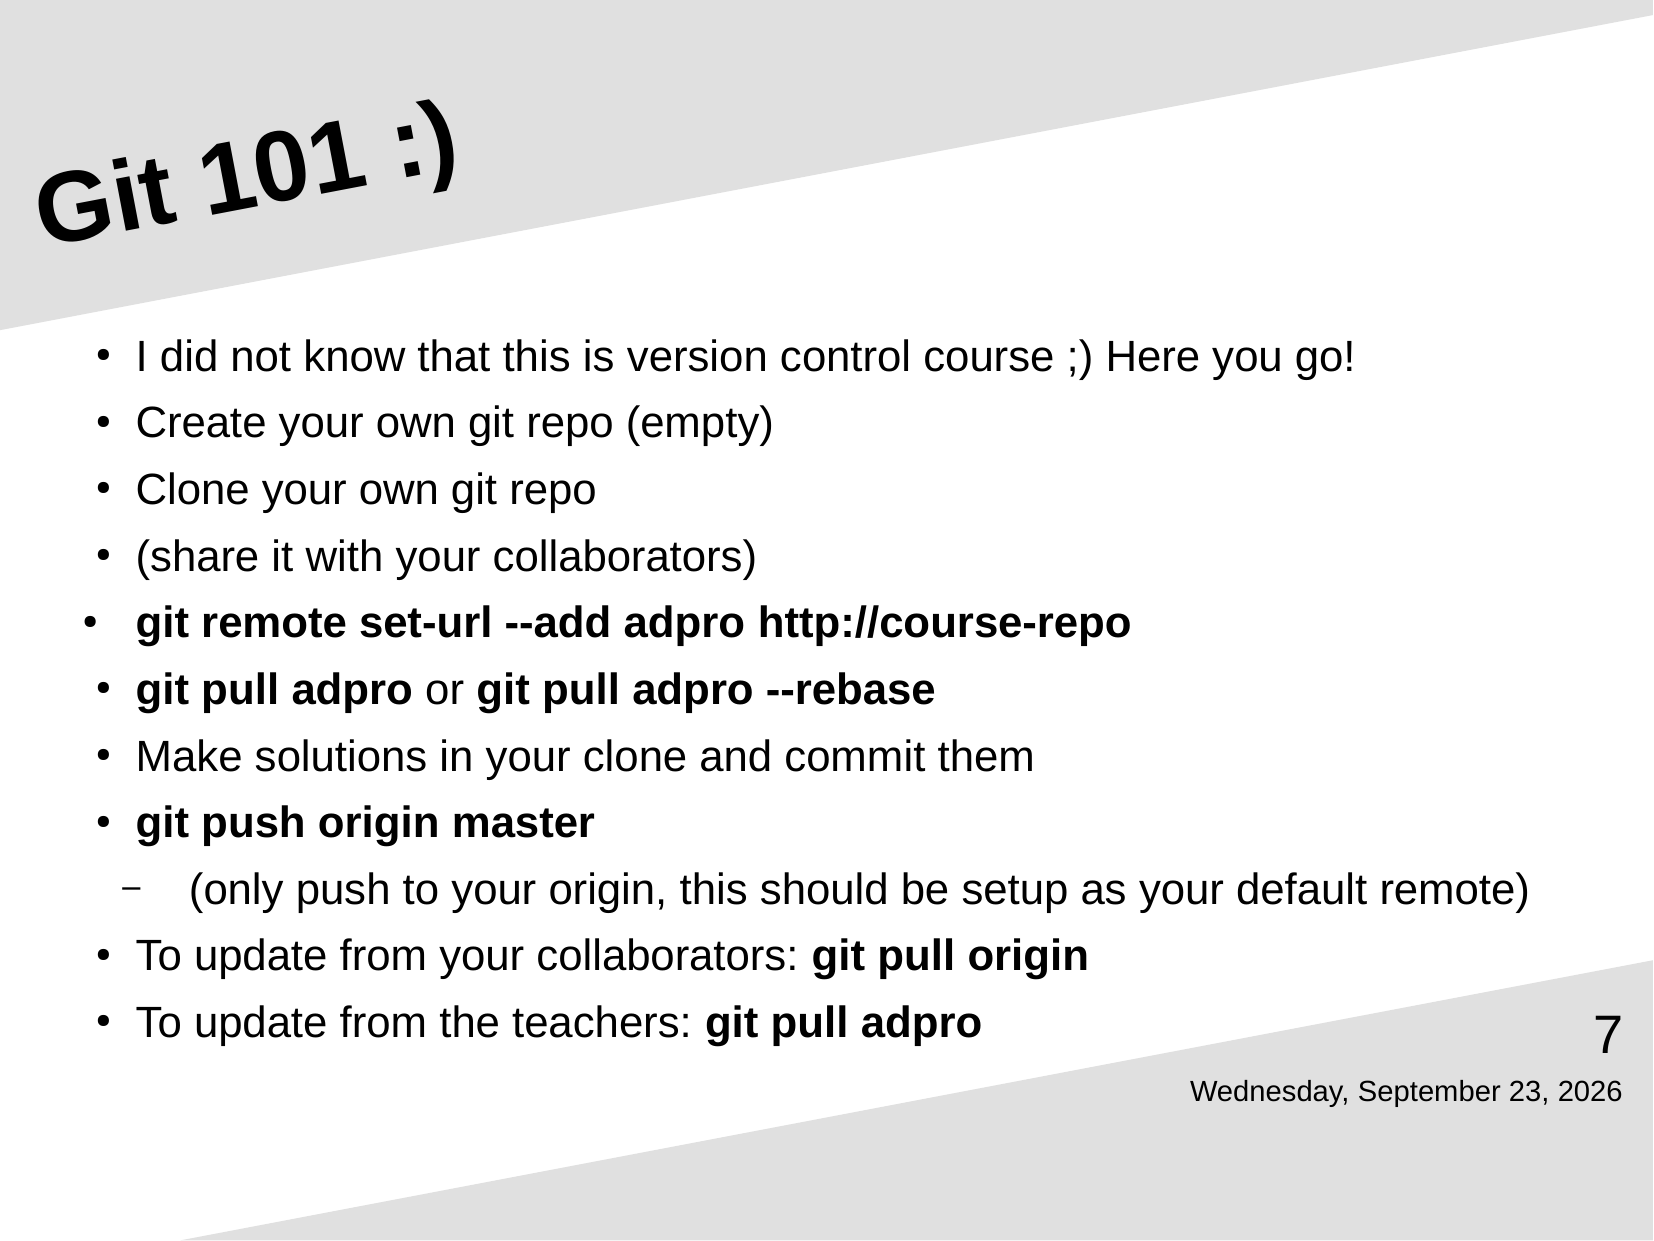

# Git 101 :)
I did not know that this is version control course ;) Here you go!
Create your own git repo (empty)
Clone your own git repo
(share it with your collaborators)
git remote set-url --add adpro http://course-repo
git pull adpro or git pull adpro --rebase
Make solutions in your clone and commit them
git push origin master
(only push to your origin, this should be setup as your default remote)
To update from your collaborators: git pull origin
To update from the teachers: git pull adpro
7